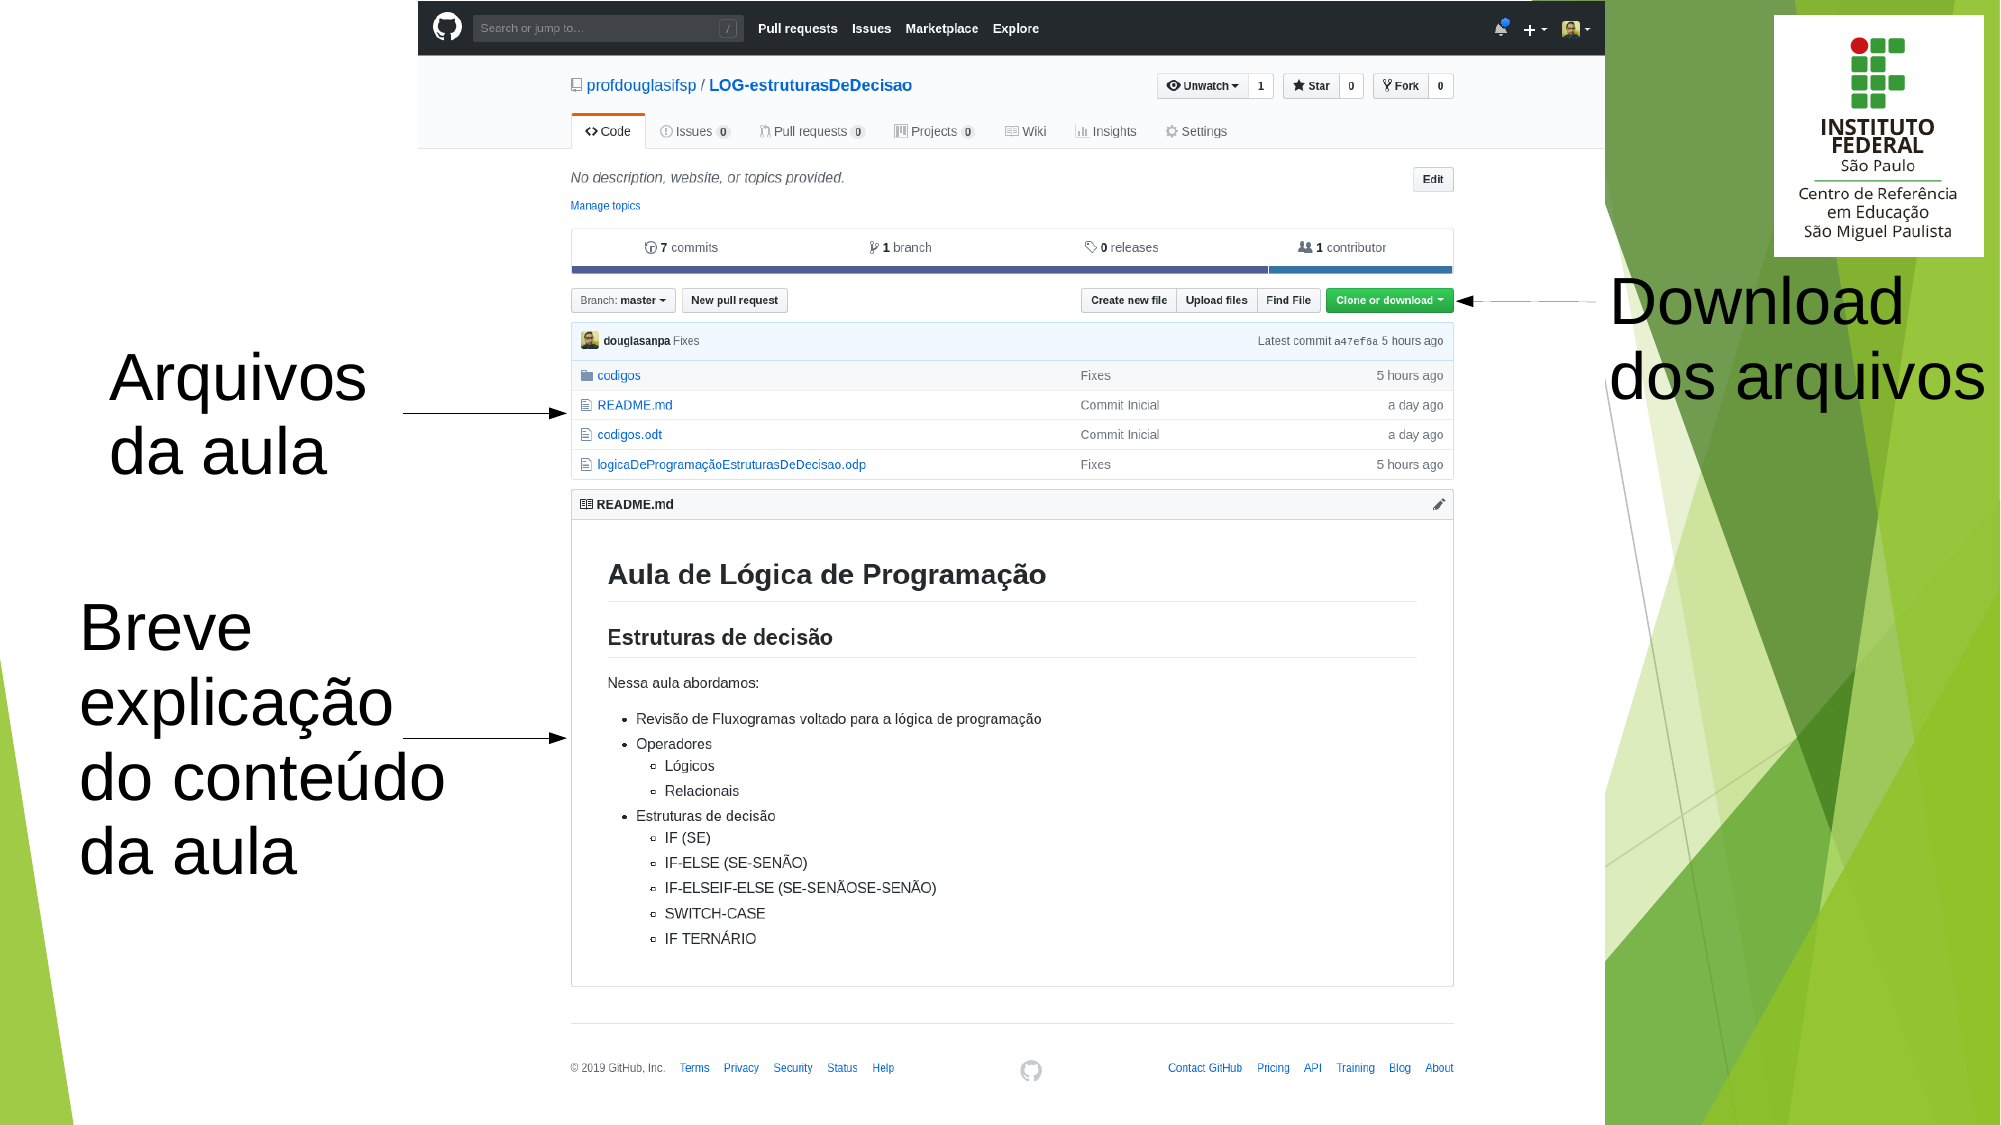

Download
dos arquivos
Arquivos
da aula
Breve
explicação
do conteúdo
da aula